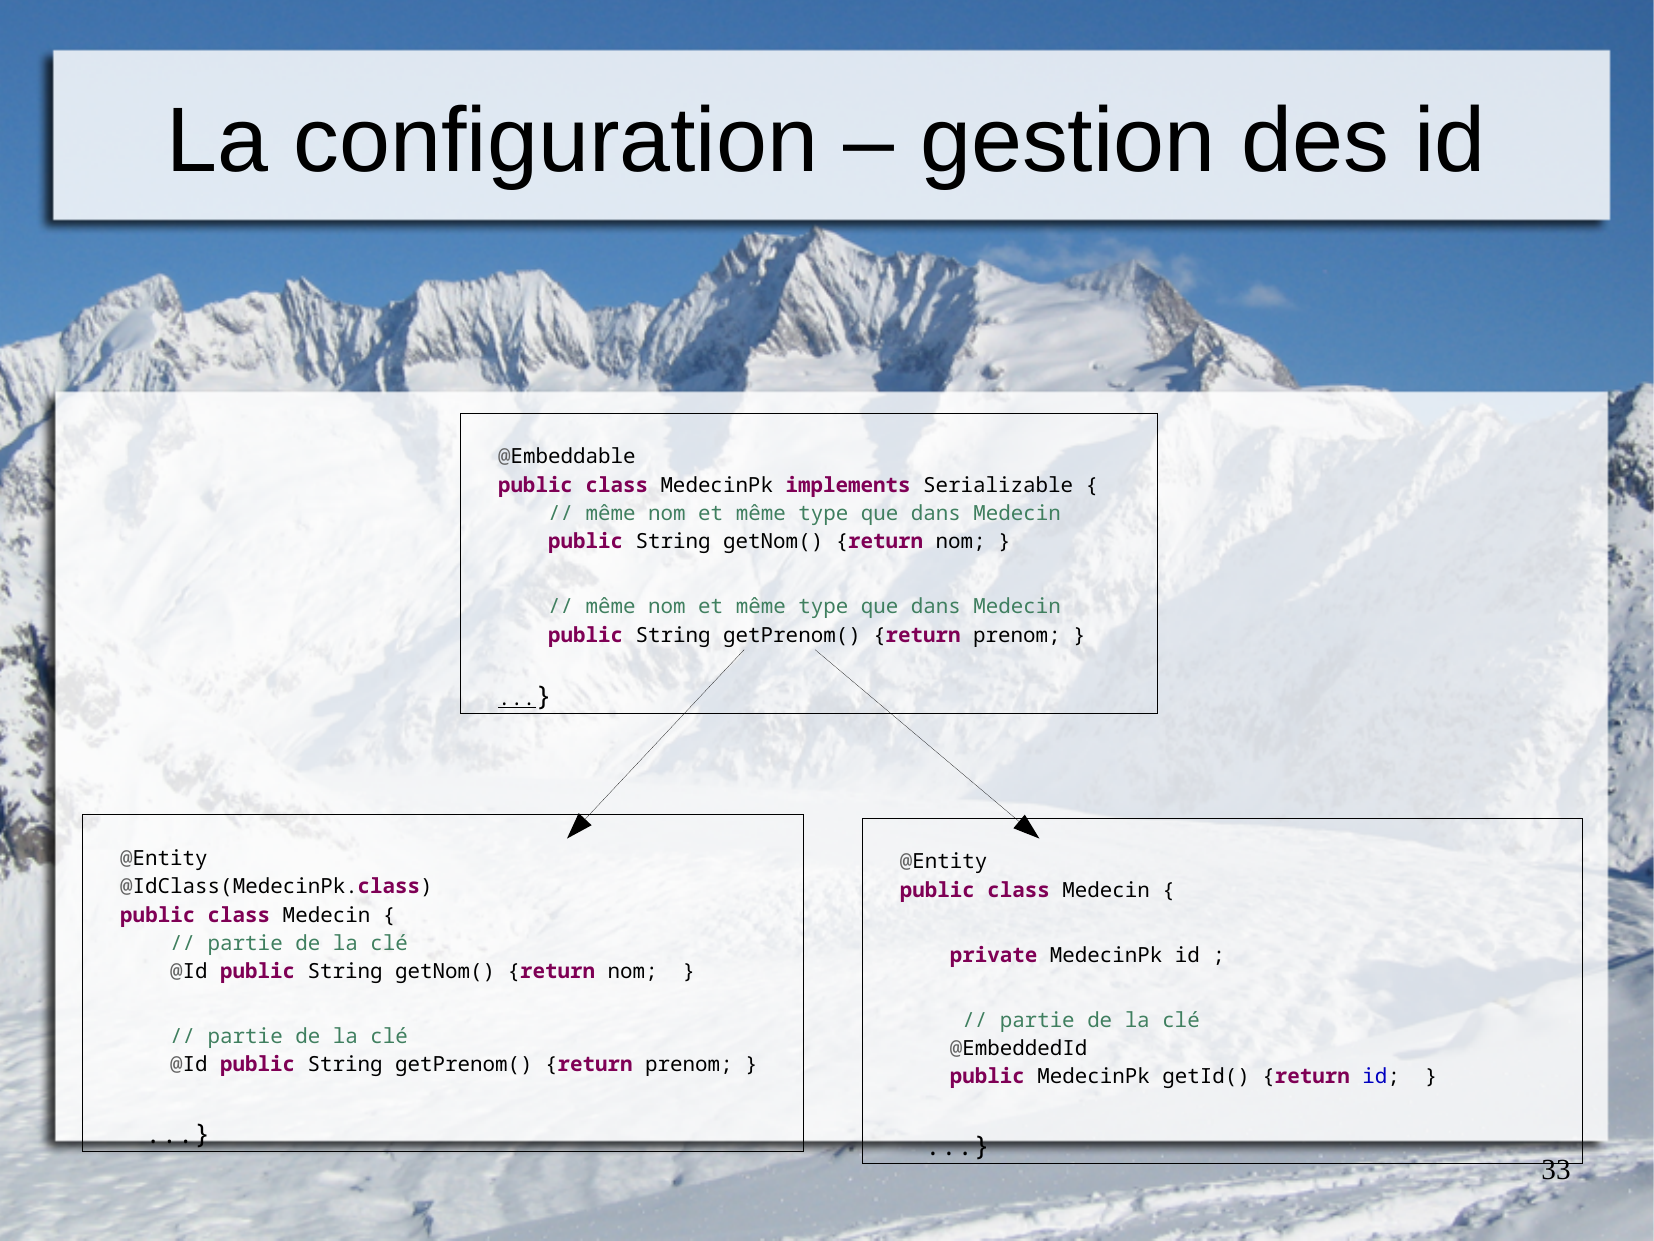

# La configuration – gestion des id
 @Embeddable
 public class MedecinPk implements Serializable {
 // même nom et même type que dans Medecin
 public String getNom() {return nom; }
 // même nom et même type que dans Medecin
 public String getPrenom() {return prenom; }
 ...}
 @Entity
 @IdClass(MedecinPk.class)
 public class Medecin {
 // partie de la clé
 @Id public String getNom() {return nom; }
 // partie de la clé
 @Id public String getPrenom() {return prenom; }
 ...}
 @Entity
 public class Medecin {
 private MedecinPk id ;
 // partie de la clé
 @EmbeddedId
 public MedecinPk getId() {return id; }
 ...}
33